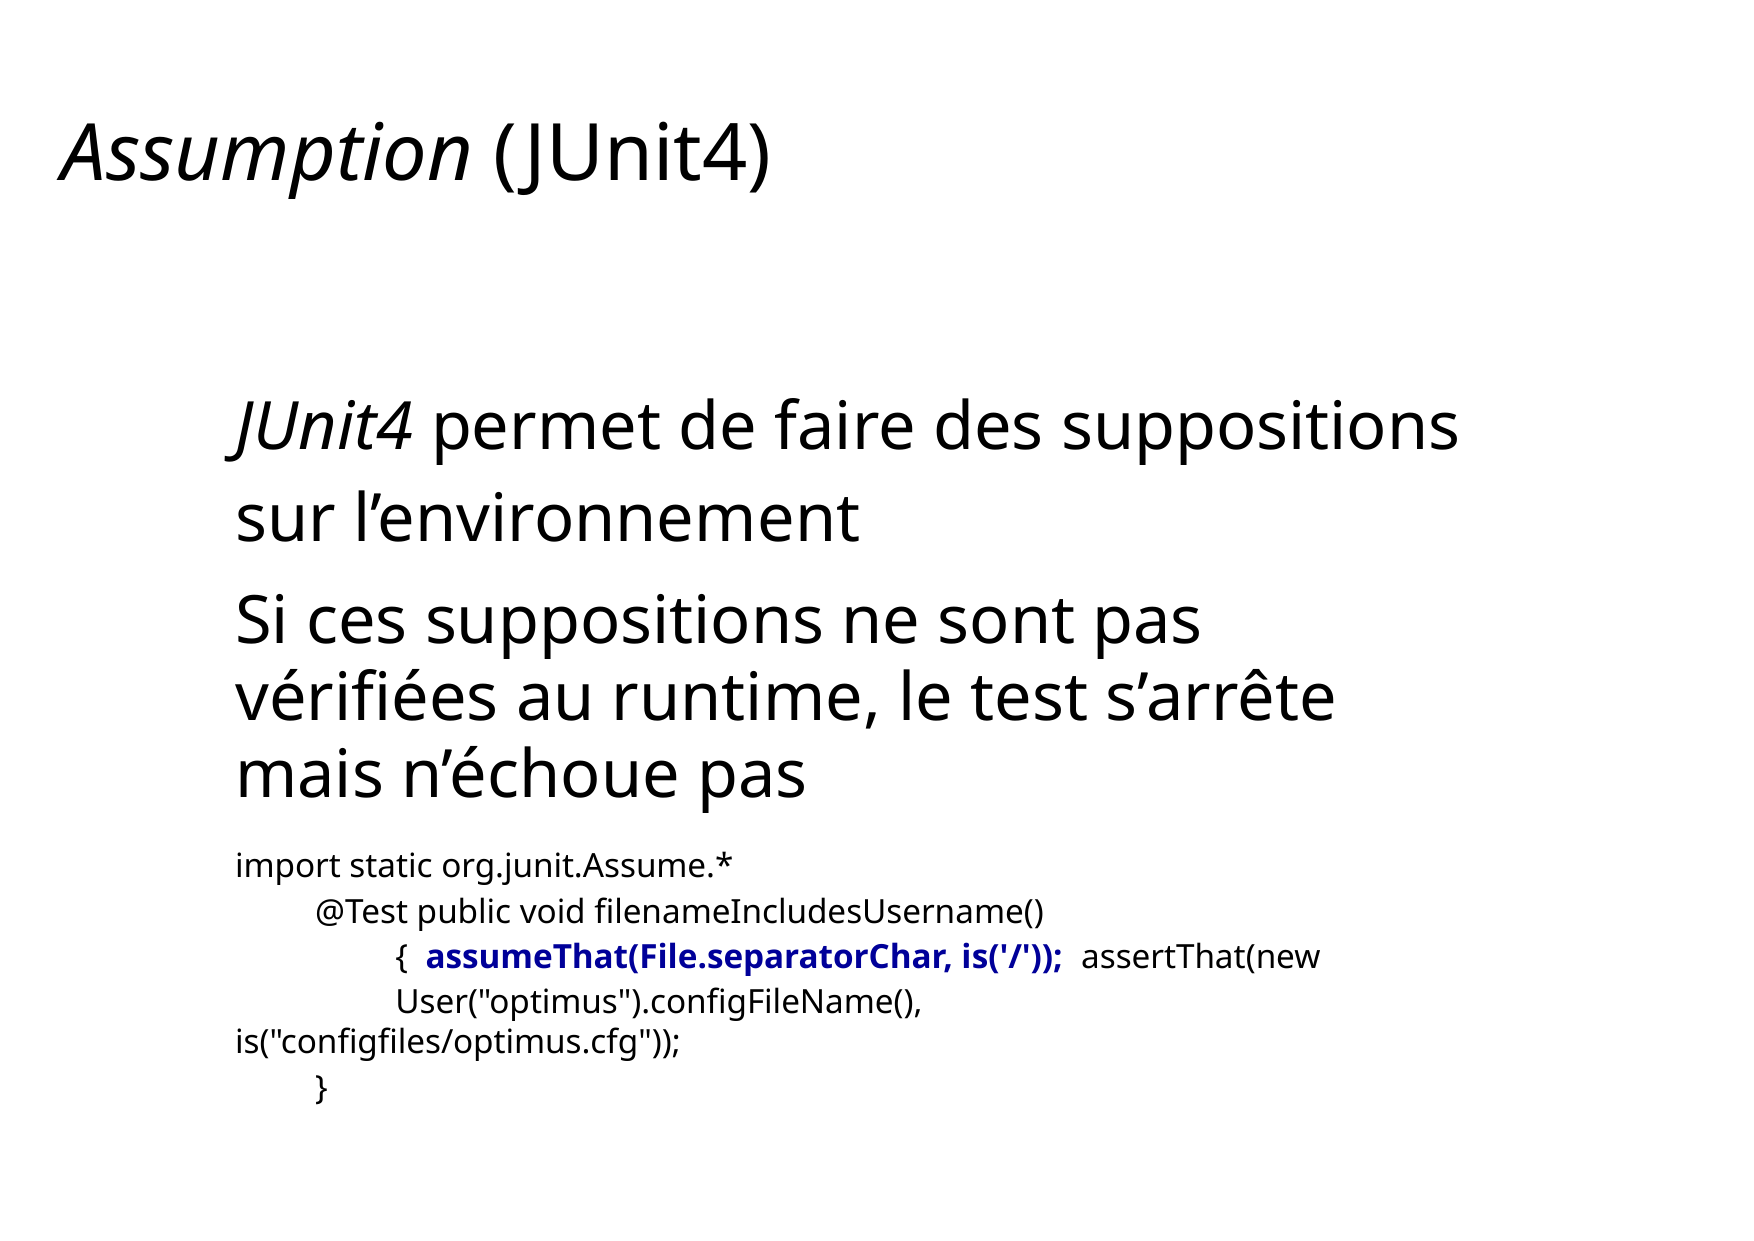

# Assumption (JUnit4)
JUnit4 permet de faire des suppositions sur l’environnement
Si ces suppositions ne sont pas vérifiées au runtime, le test s’arrête mais n’échoue pas
import static org.junit.Assume.*
@Test public void filenameIncludesUsername() { assumeThat(File.separatorChar, is('/')); assertThat(new User("optimus").configFileName(),
is("configfiles/optimus.cfg"));
}